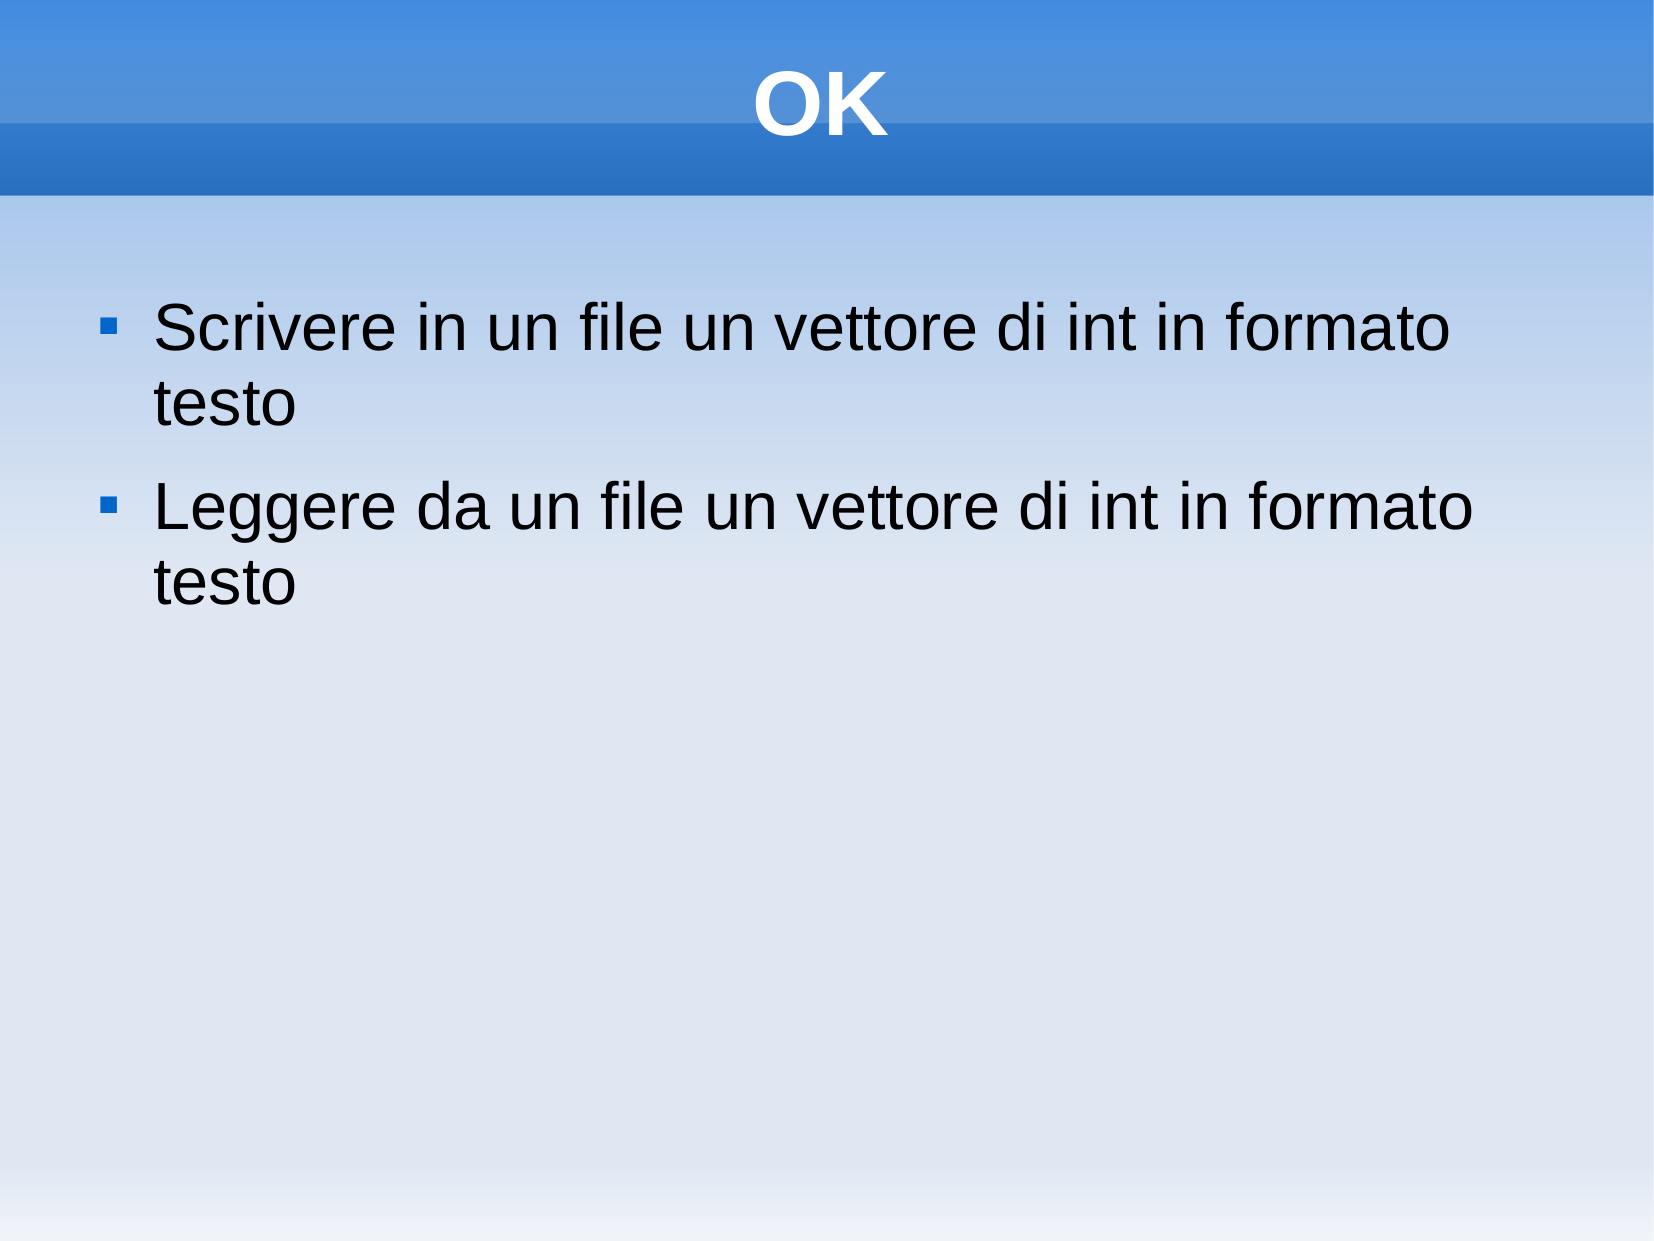

# OK
Scrivere in un file un vettore di int in formato testo
Leggere da un file un vettore di int in formato testo